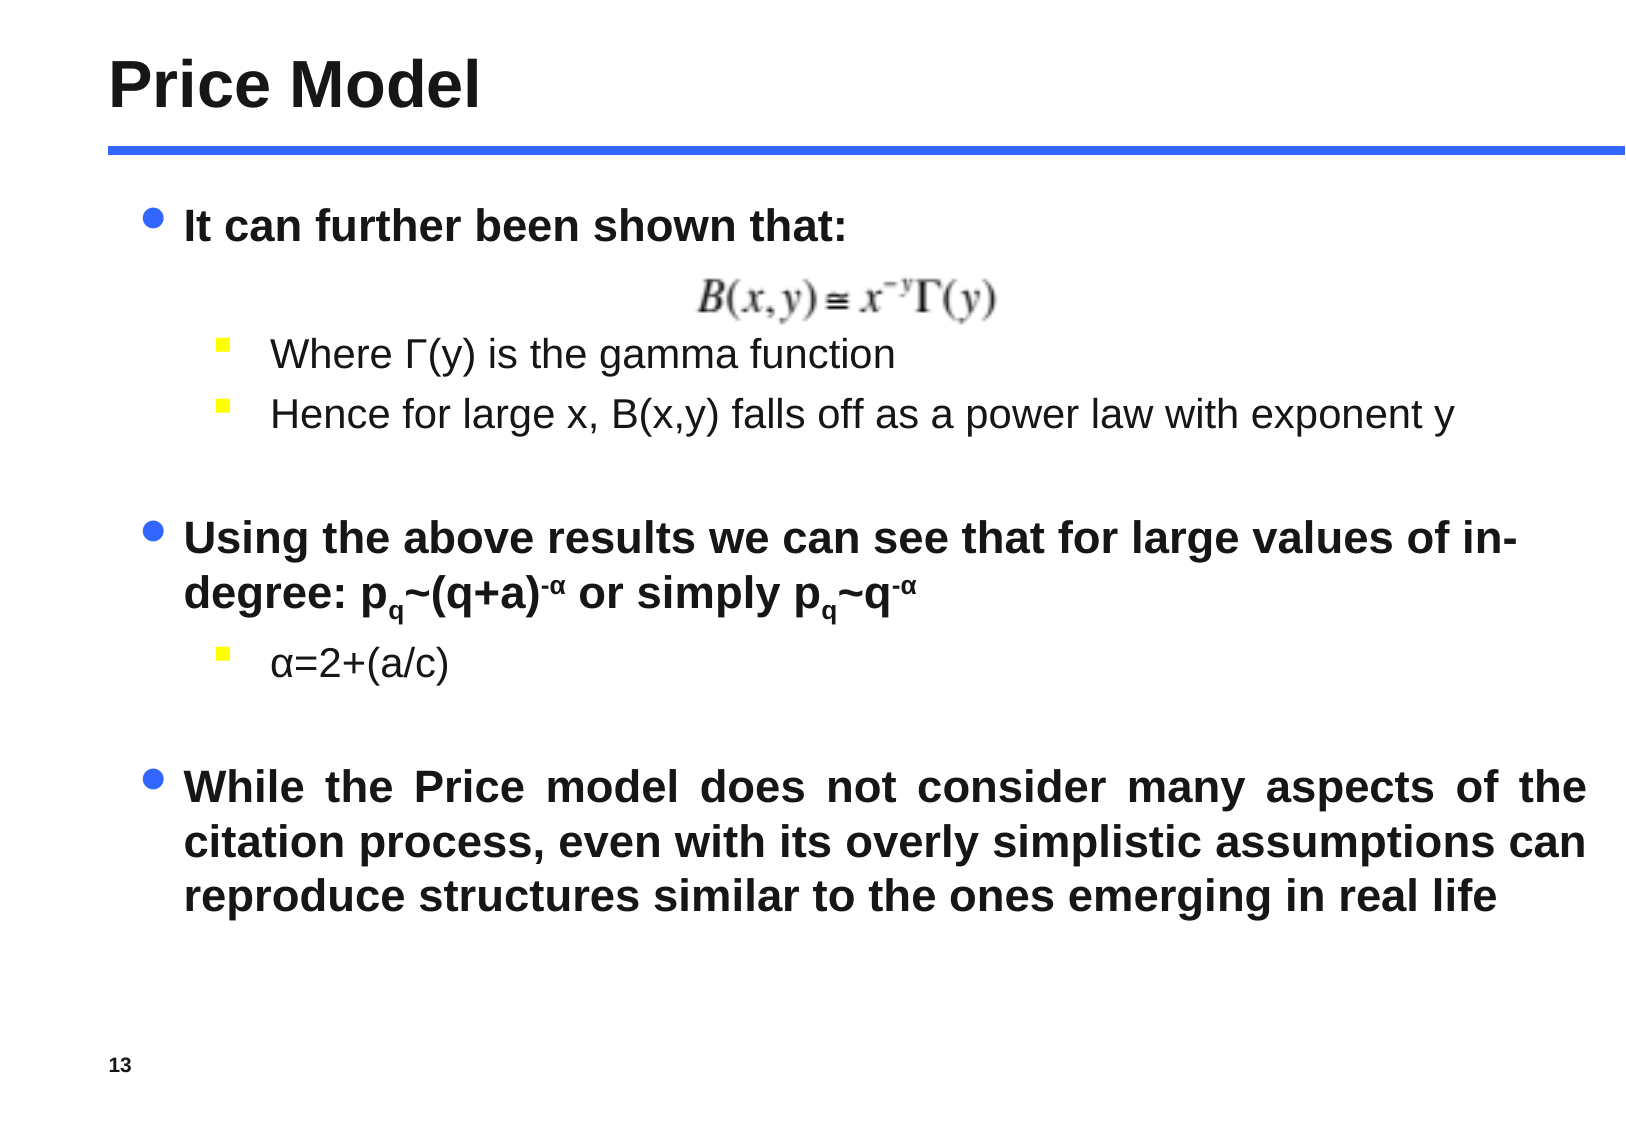

# Price Model
It can further been shown that:
Where Γ(y) is the gamma function
Hence for large x, B(x,y) falls off as a power law with exponent y
Using the above results we can see that for large values of in-degree: pq~(q+a)-α or simply pq~q-α
α=2+(a/c)
While the Price model does not consider many aspects of the citation process, even with its overly simplistic assumptions can reproduce structures similar to the ones emerging in real life